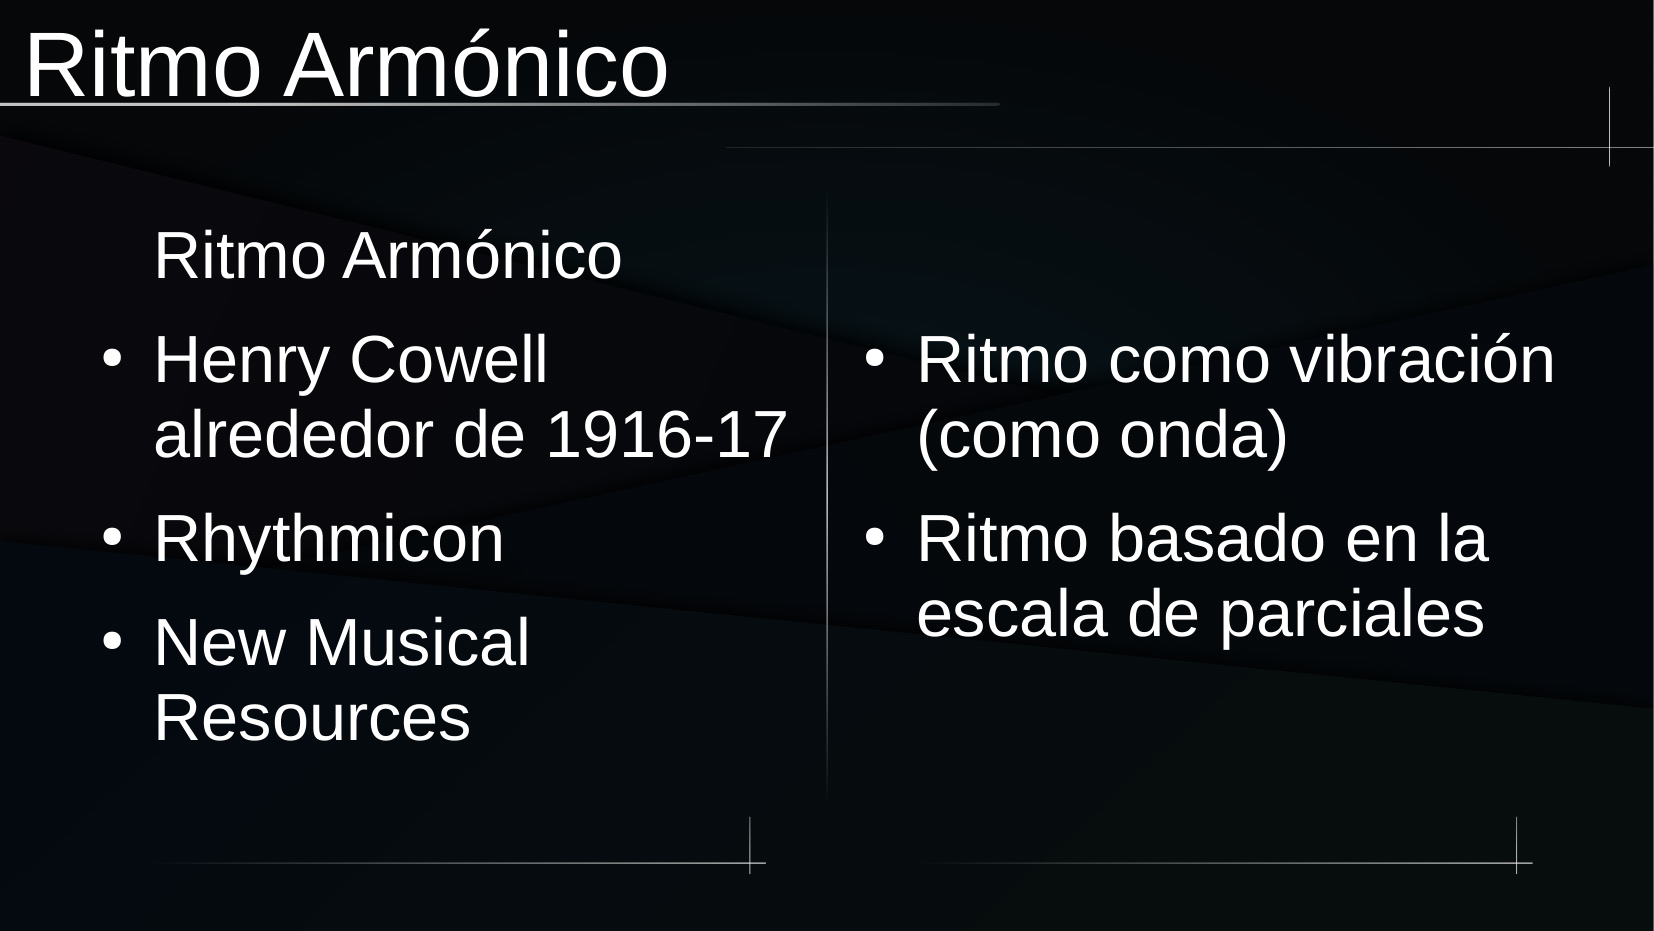

# Ritmo Armónico
Ritmo Armónico
Henry Cowell alrededor de 1916-17
Rhythmicon
New Musical Resources
Ritmo como vibración (como onda)
Ritmo basado en la escala de parciales